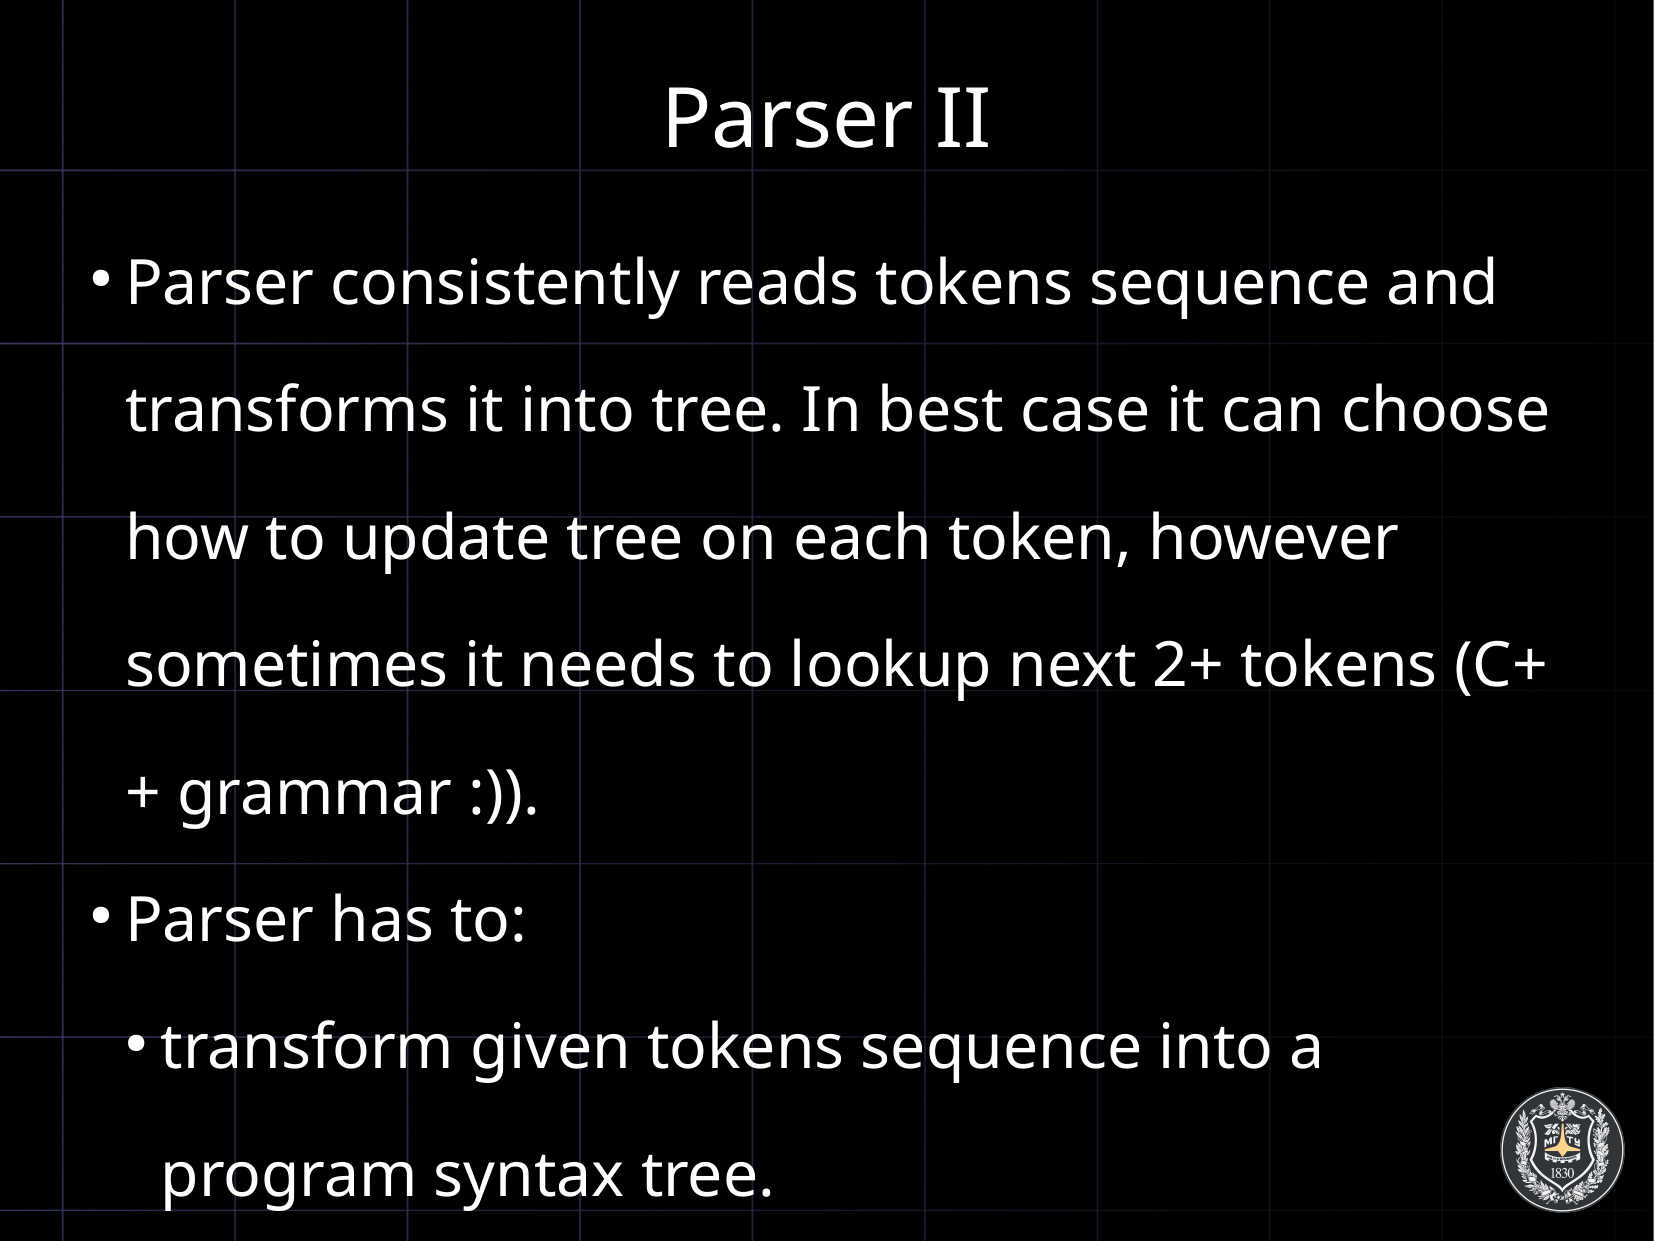

# Parser II
Parser consistently reads tokens sequence and transforms it into tree. In best case it can choose how to update tree on each token, however sometimes it needs to lookup next 2+ tokens (C++ grammar :)).
Parser has to:
transform given tokens sequence into a program syntax tree.
find simple syntax errors and suggest how to fix them.